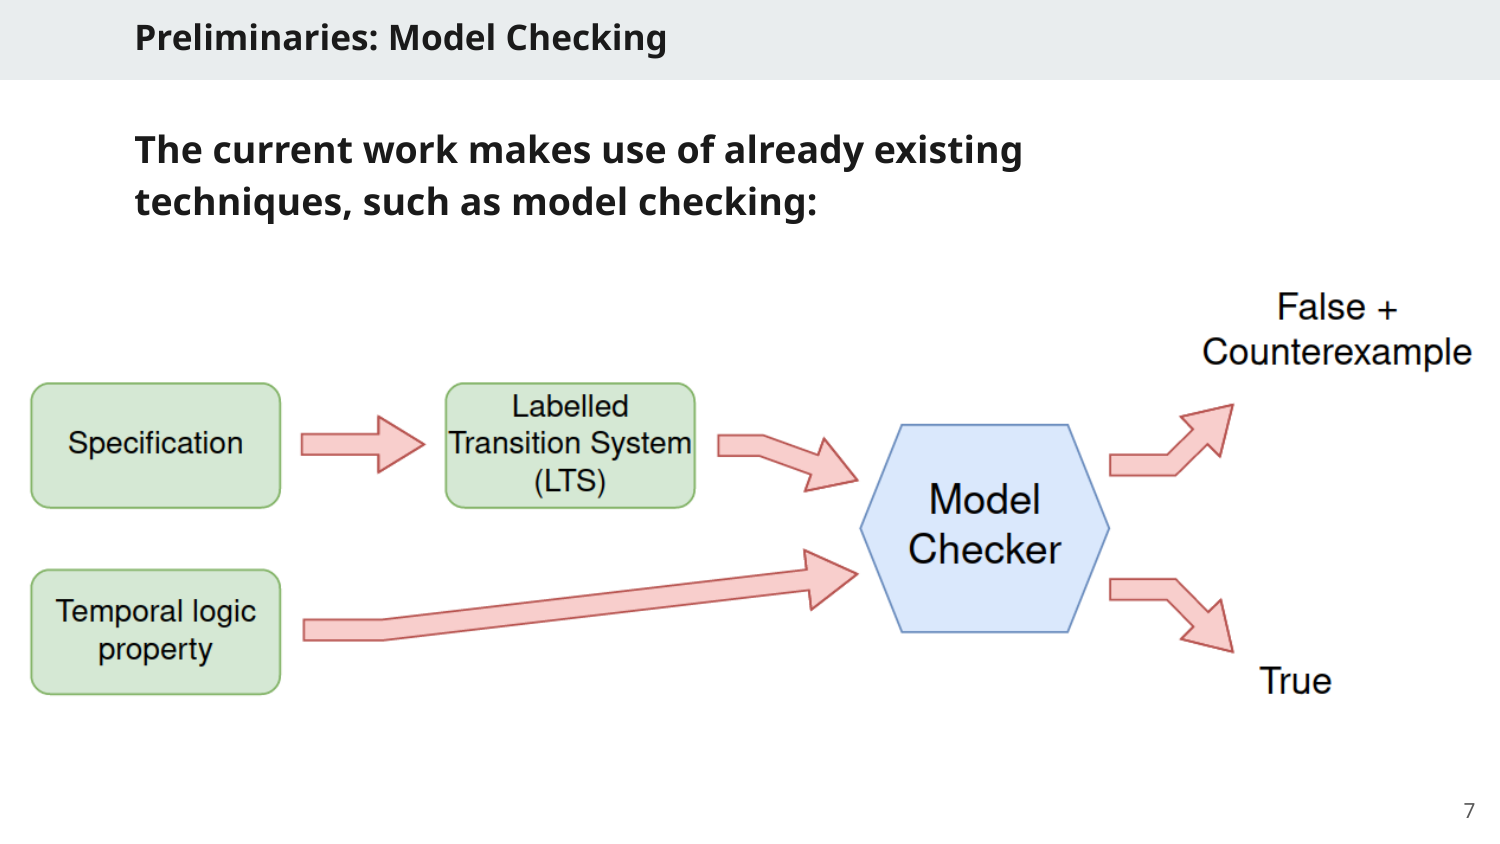

Preliminaries: Model Checking
# The current work makes use of already existing techniques, such as model checking: